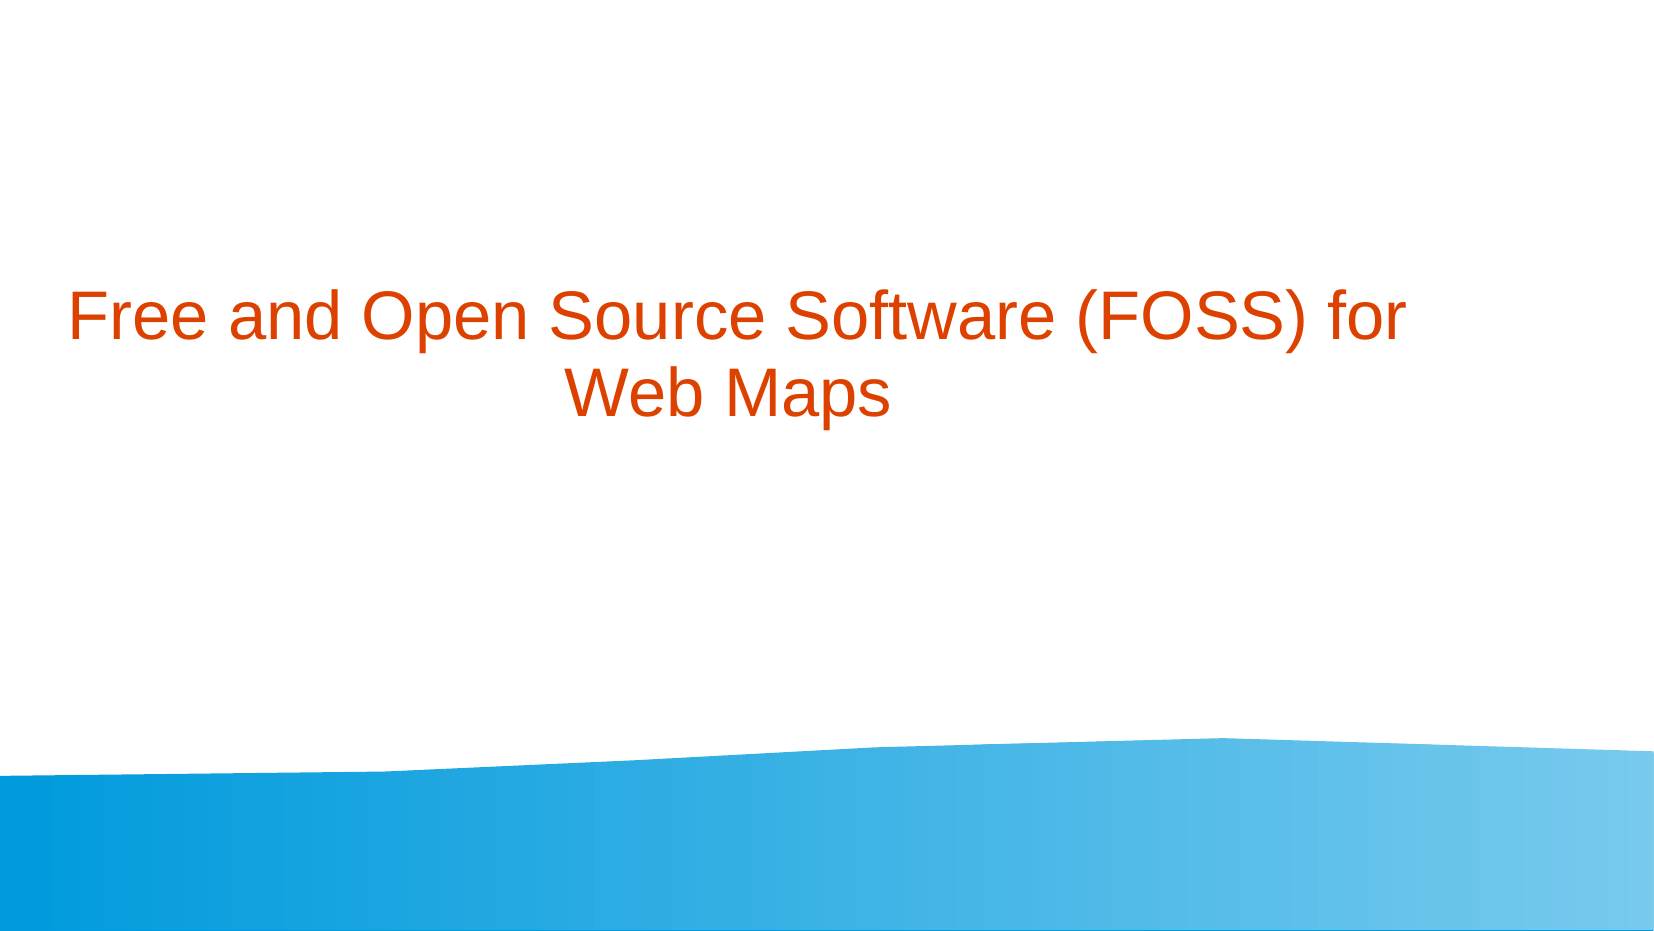

# Free and Open Source Software (FOSS) for Web Maps